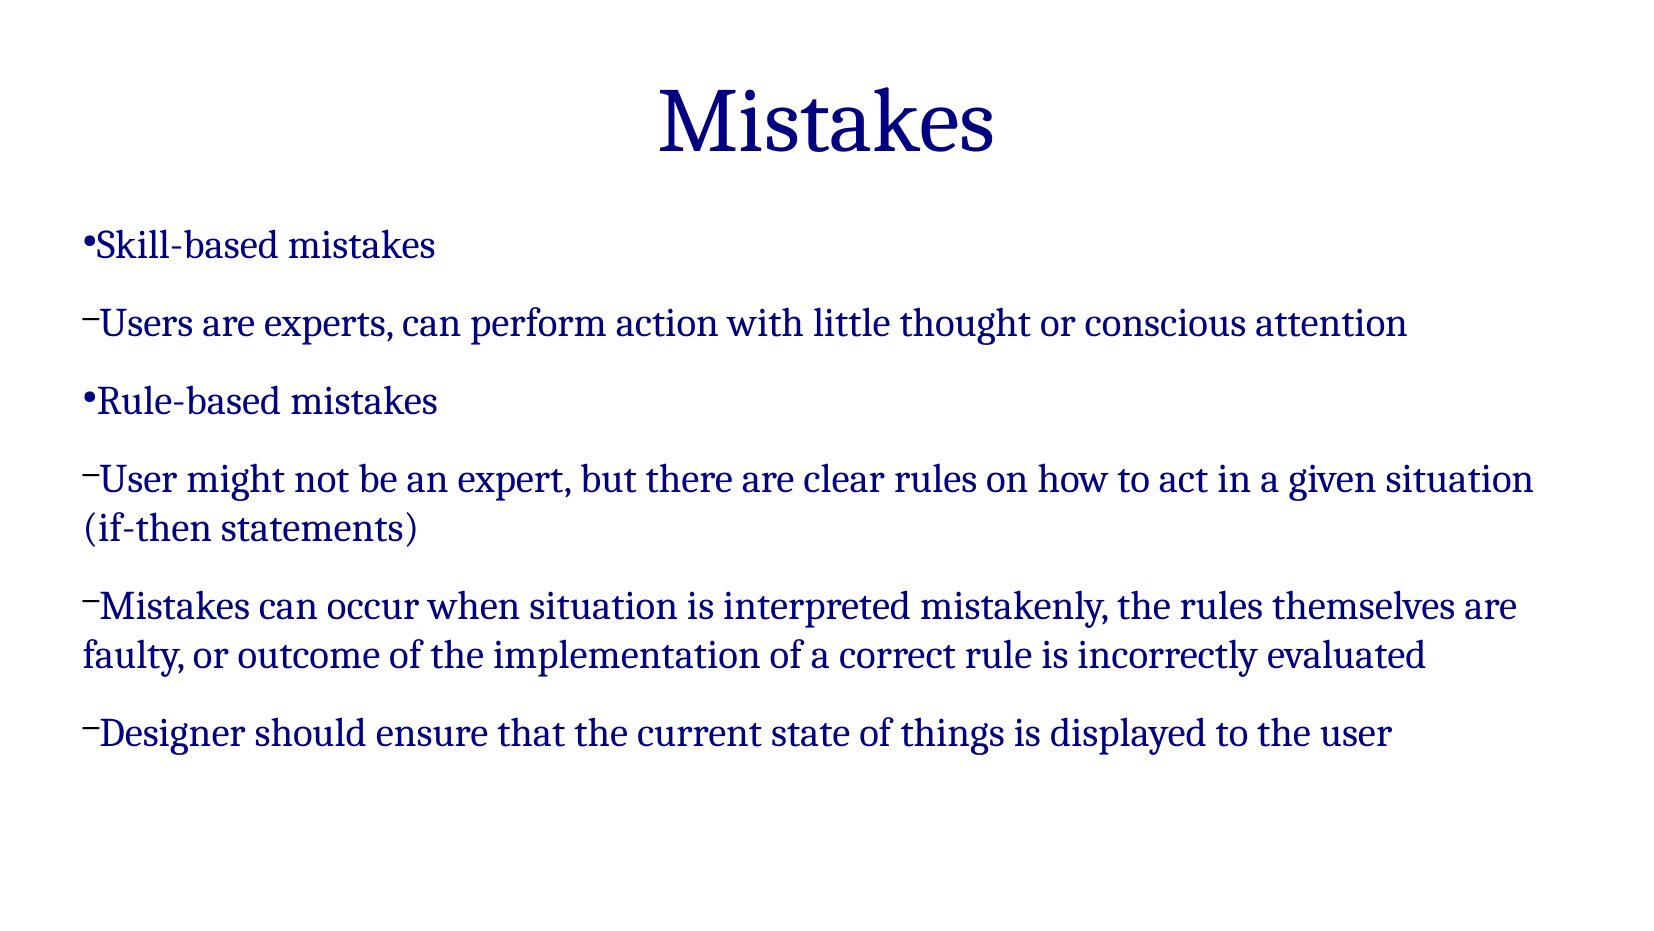

# Mistakes
Skill-based mistakes
Users are experts, can perform action with little thought or conscious attention
Rule-based mistakes
User might not be an expert, but there are clear rules on how to act in a given situation (if-then statements)
Mistakes can occur when situation is interpreted mistakenly, the rules themselves are faulty, or outcome of the implementation of a correct rule is incorrectly evaluated
Designer should ensure that the current state of things is displayed to the user